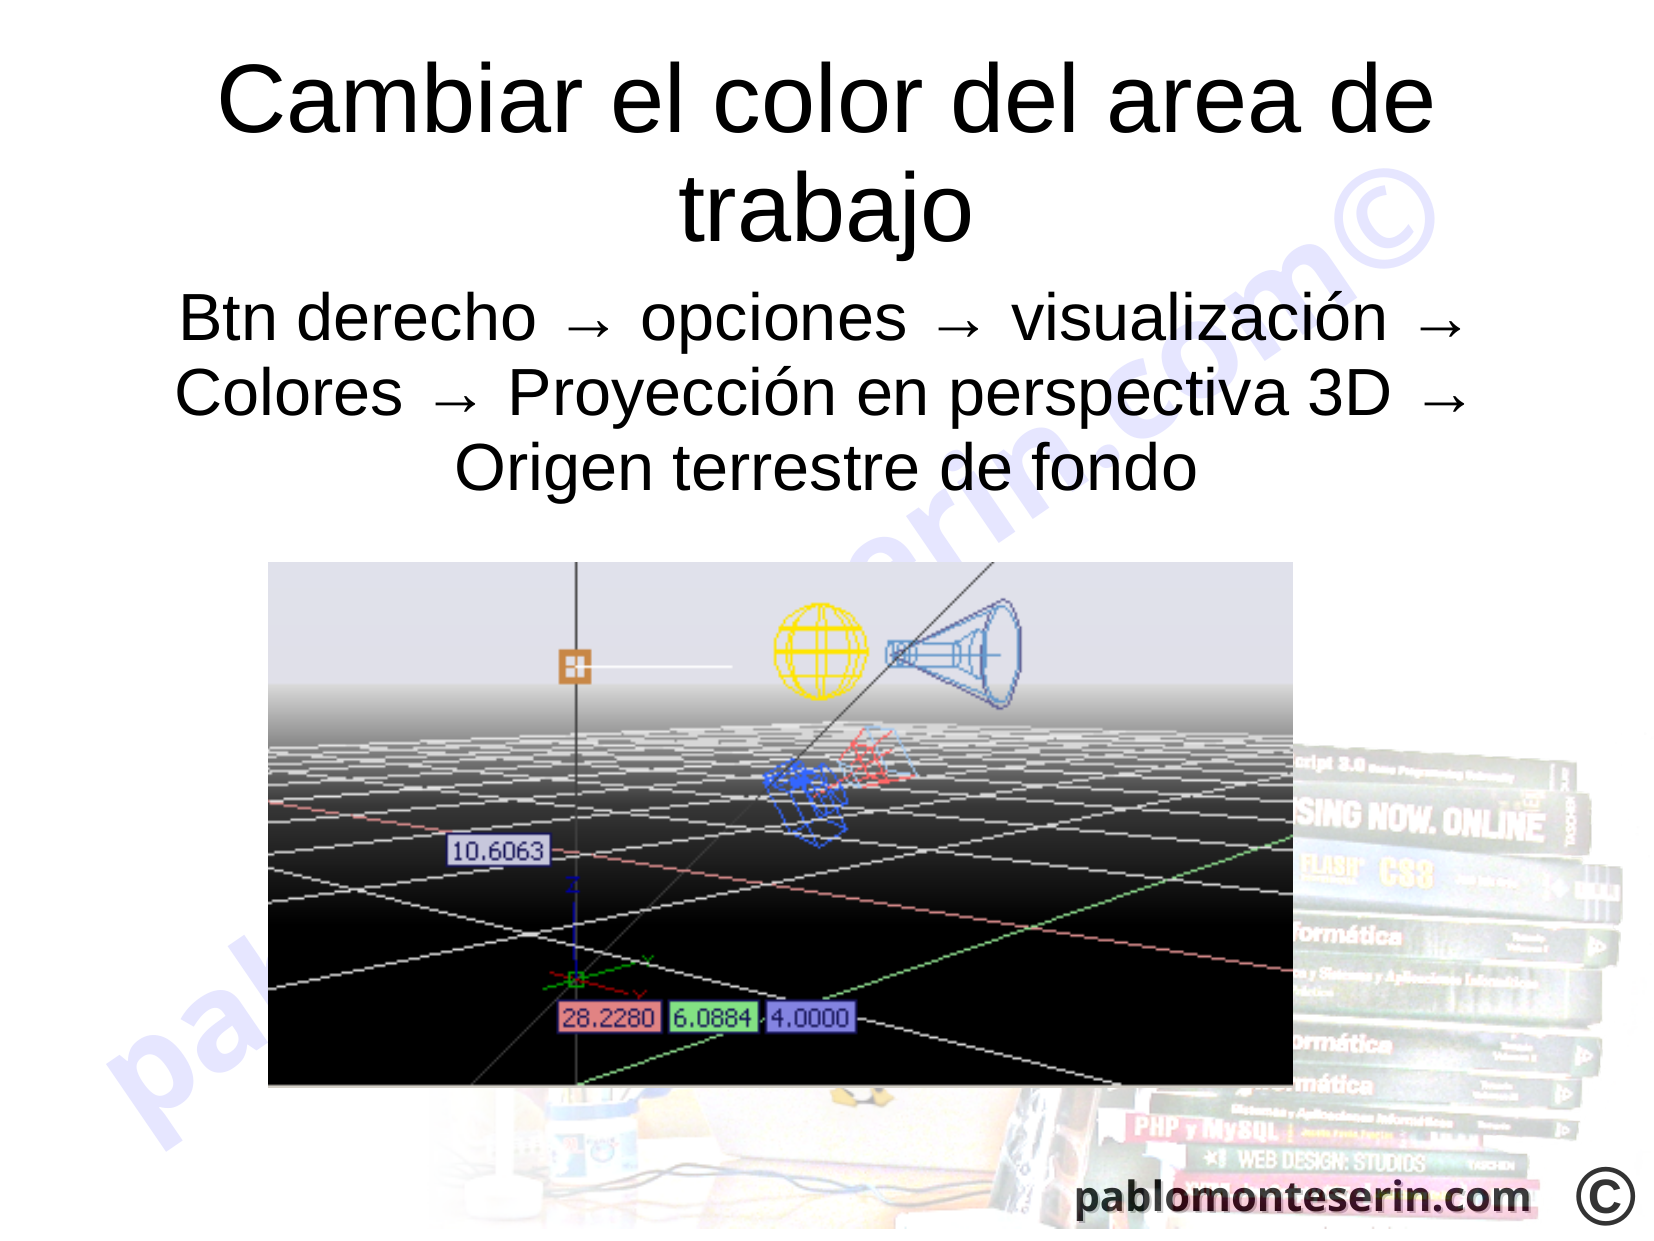

# Cambiar el color del area de trabajo
Btn derecho → opciones → visualización → Colores → Proyección en perspectiva 3D → Origen terrestre de fondo